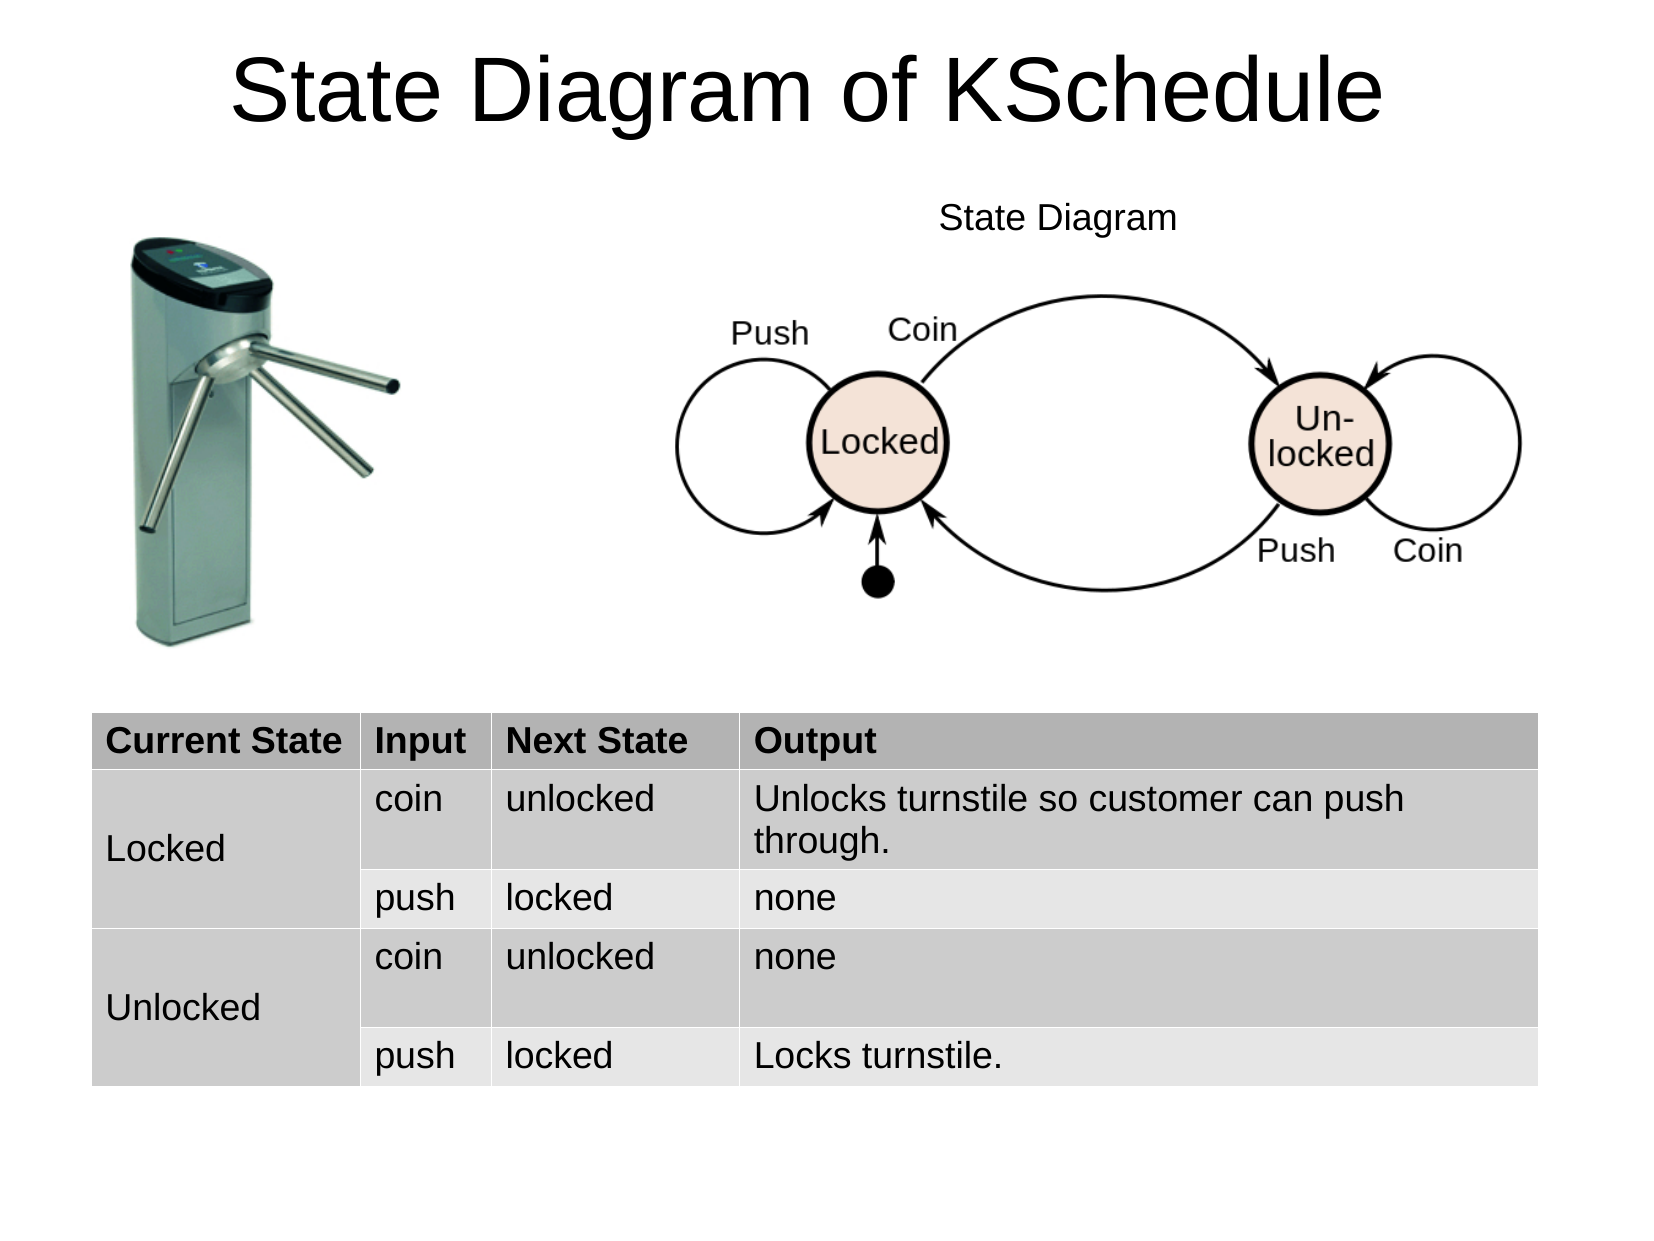

# State Diagram of KSchedule
State Diagram
| Current State | Input | Next State | Output |
| --- | --- | --- | --- |
| Locked | coin | unlocked | Unlocks turnstile so customer can push through. |
| | push | locked | none |
| Unlocked | coin | unlocked | none |
| | push | locked | Locks turnstile. |